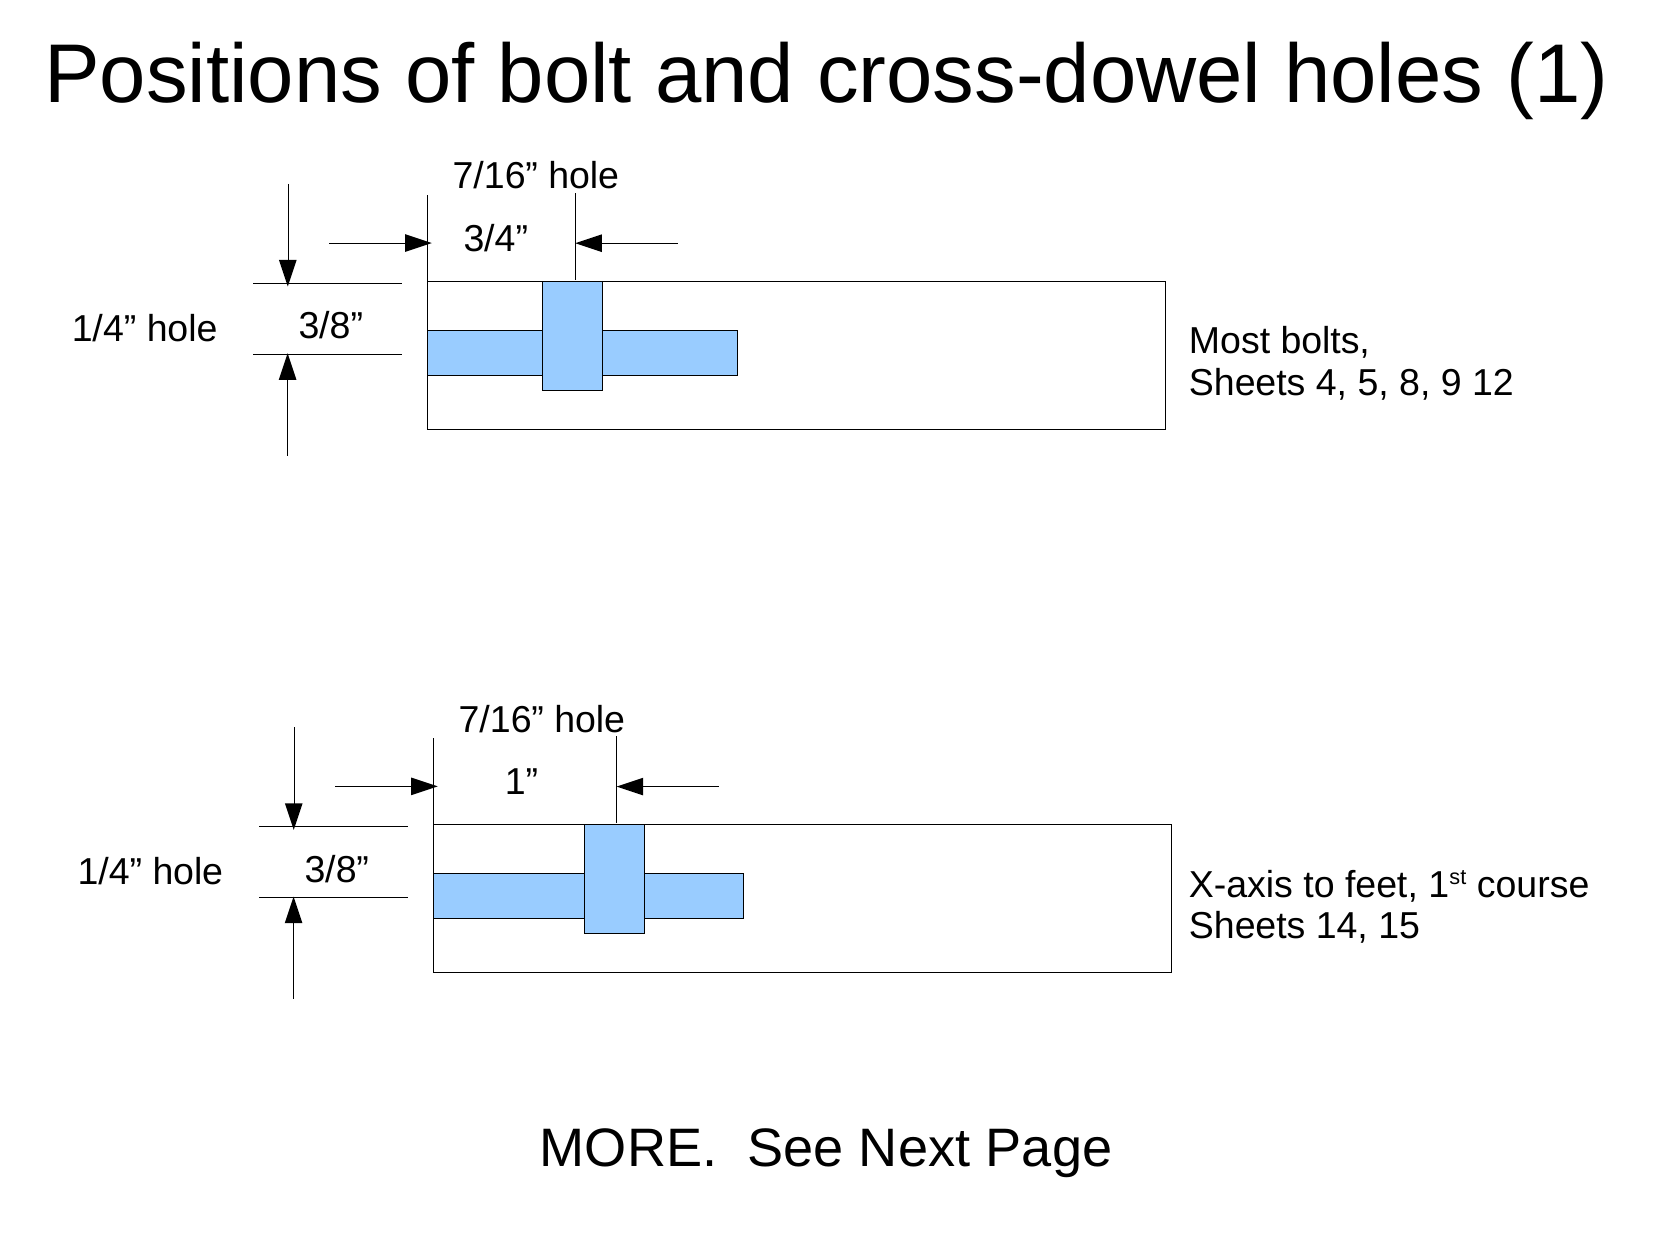

# Positions of bolt and cross-dowel holes (1)
7/16” hole
3/4”
3/8”
1/4” hole
Most bolts,
Sheets 4, 5, 8, 9 12
7/16” hole
1”
3/8”
1/4” hole
X-axis to feet, 1st course
Sheets 14, 15
MORE. See Next Page